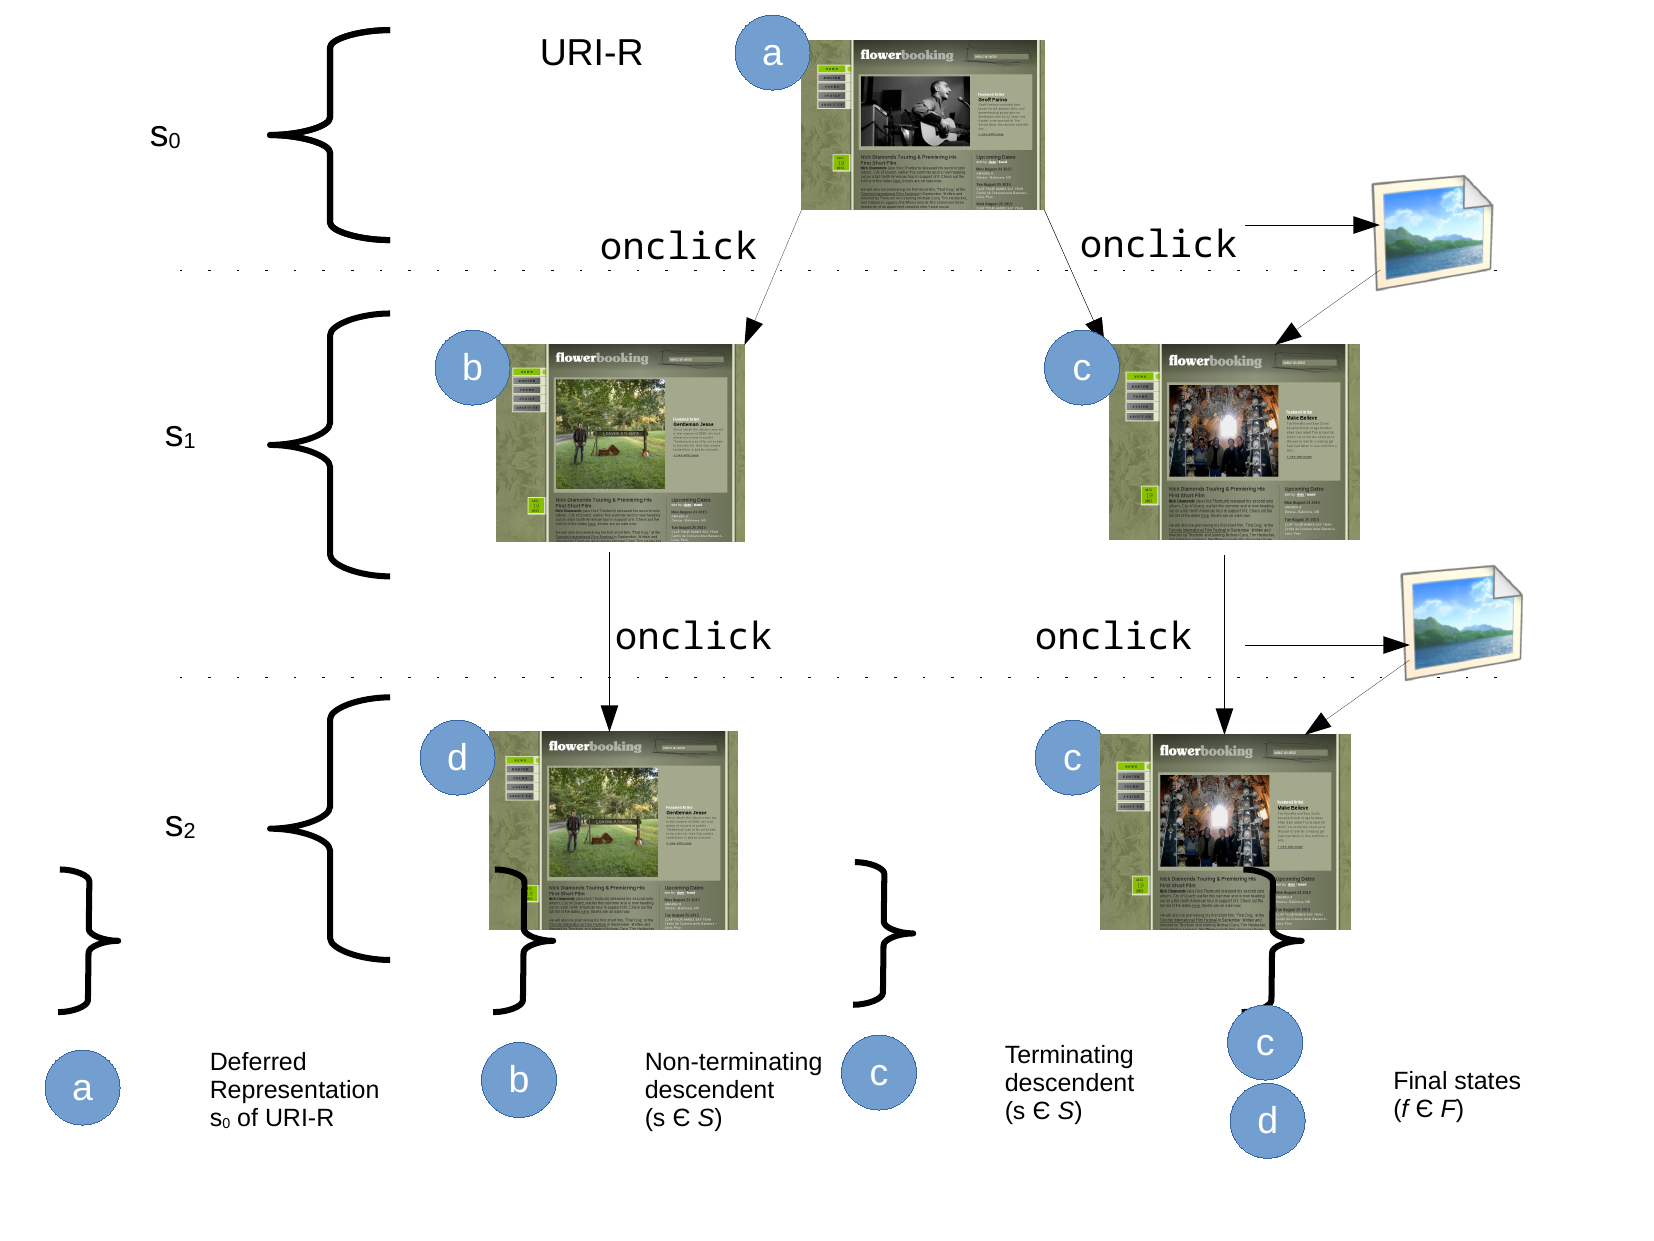

a
URI-R
s0
onclick
onclick
b
c
s1
onclick
onclick
d
c
s2
c
Terminating descendent
(s Є S)
c
Deferred Representation s0 of URI-R
Non-terminating descendent
(s Є S)
b
a
Final states
(f Є F)
d